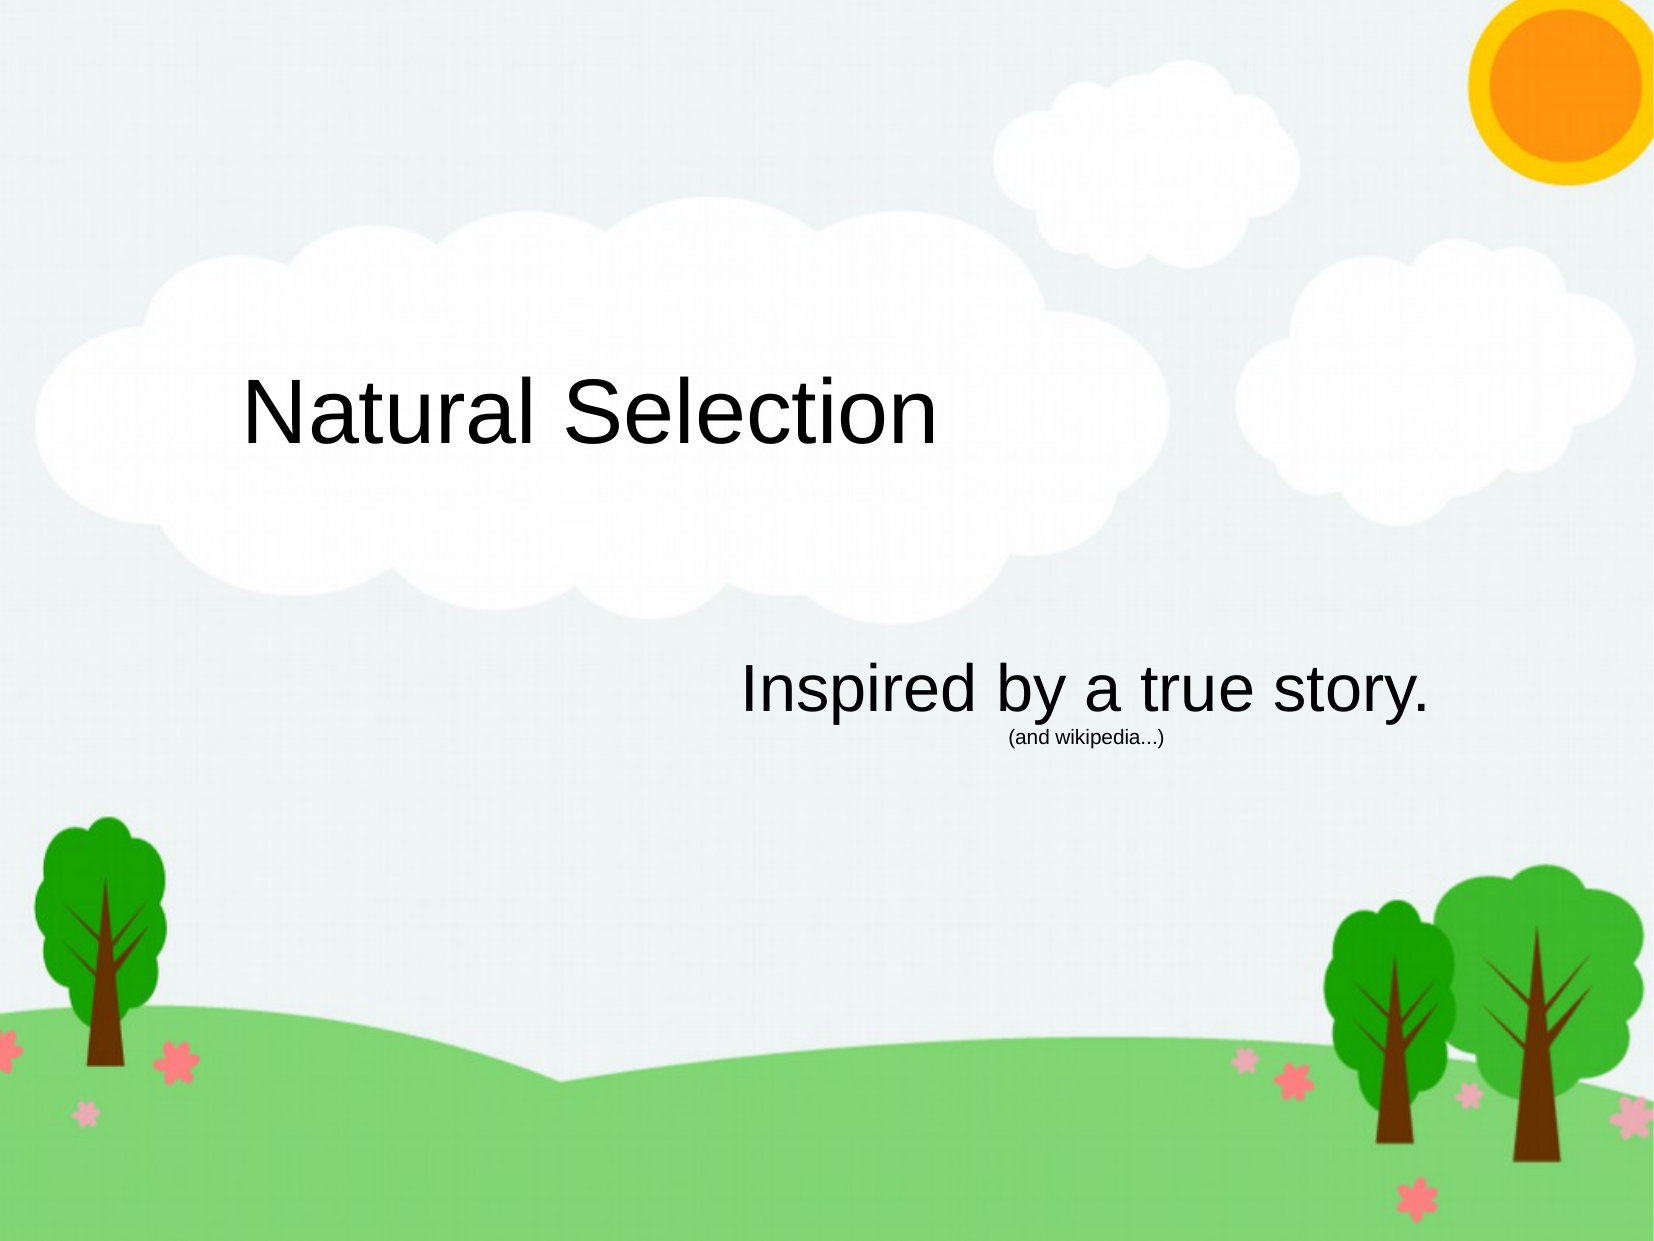

# Natural Selection
Inspired by a true story.
(and wikipedia...)